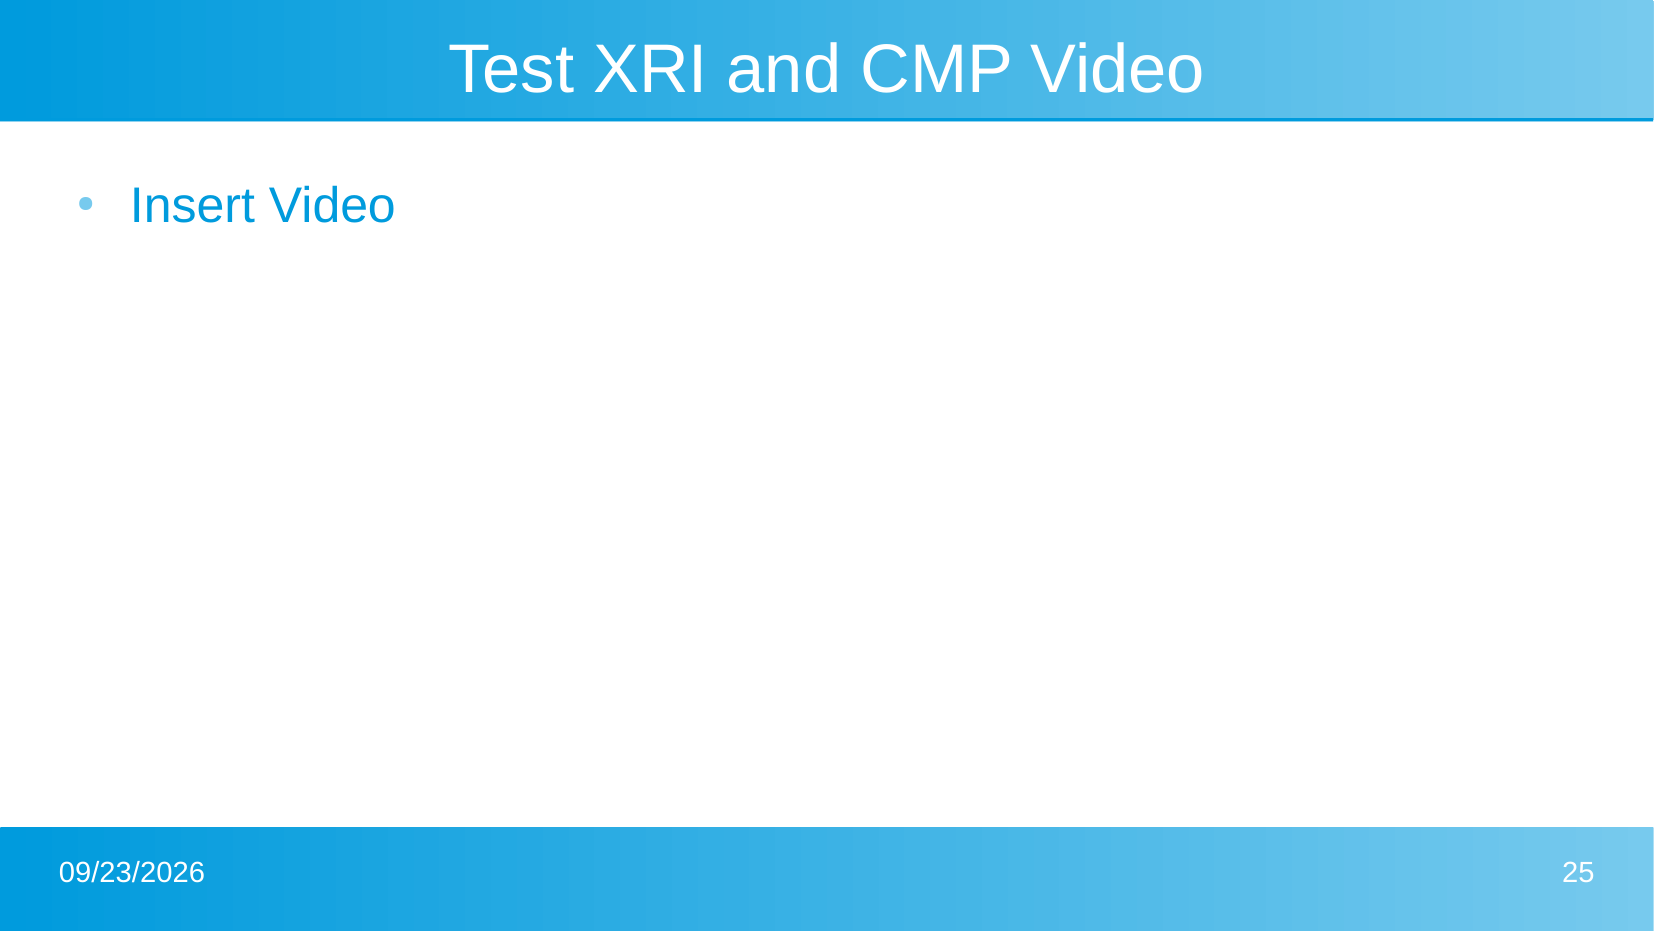

# Test XRI and CMP Video
Insert Video
25